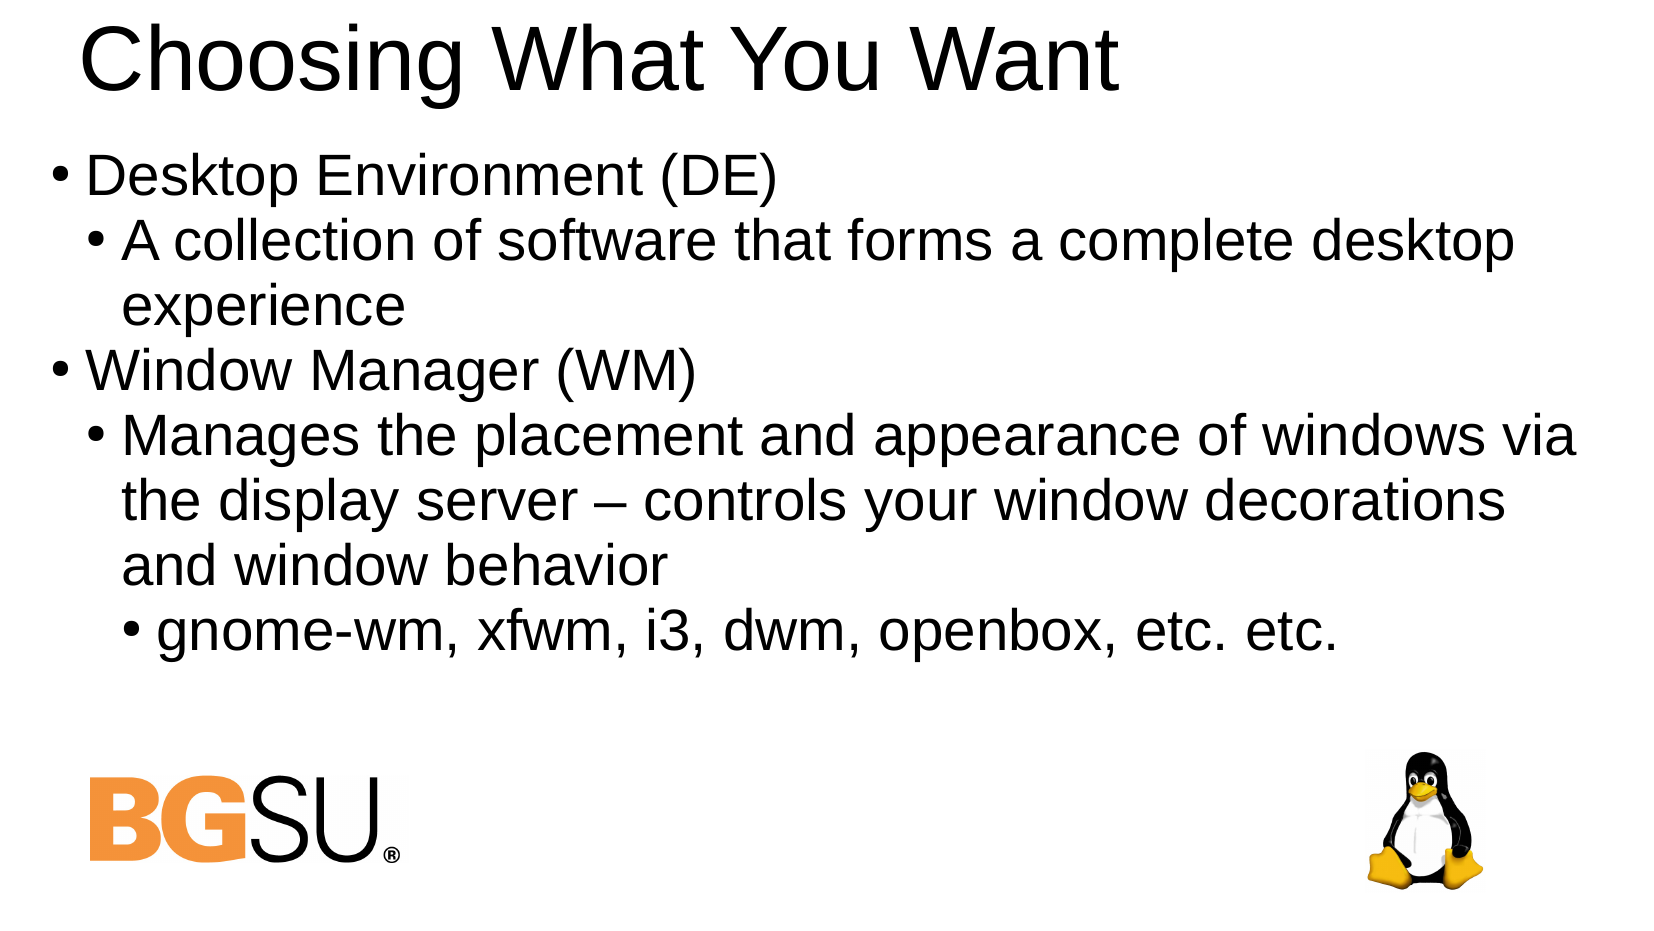

Choosing What You Want
Desktop Environment (DE)
A collection of software that forms a complete desktop experience
Window Manager (WM)
Manages the placement and appearance of windows via the display server – controls your window decorations and window behavior
gnome-wm, xfwm, i3, dwm, openbox, etc. etc.